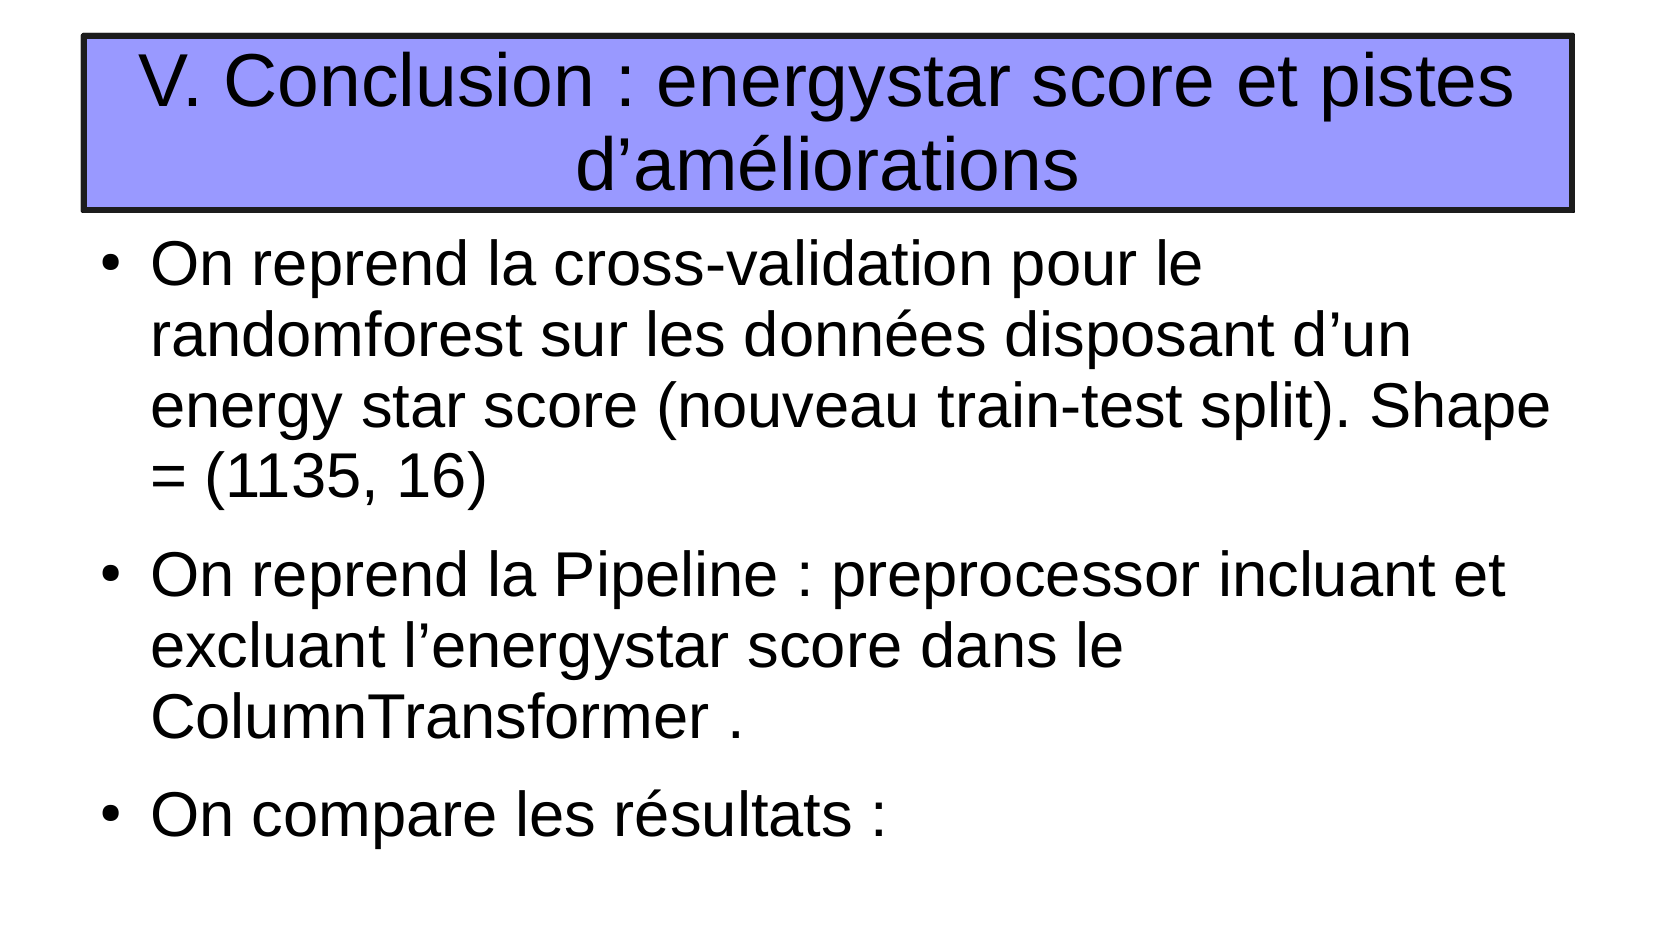

V. Conclusion : energystar score et pistes d’améliorations
#
On reprend la cross-validation pour le randomforest sur les données disposant d’un energy star score (nouveau train-test split). Shape = (1135, 16)
On reprend la Pipeline : preprocessor incluant et excluant l’energystar score dans le ColumnTransformer .
On compare les résultats :